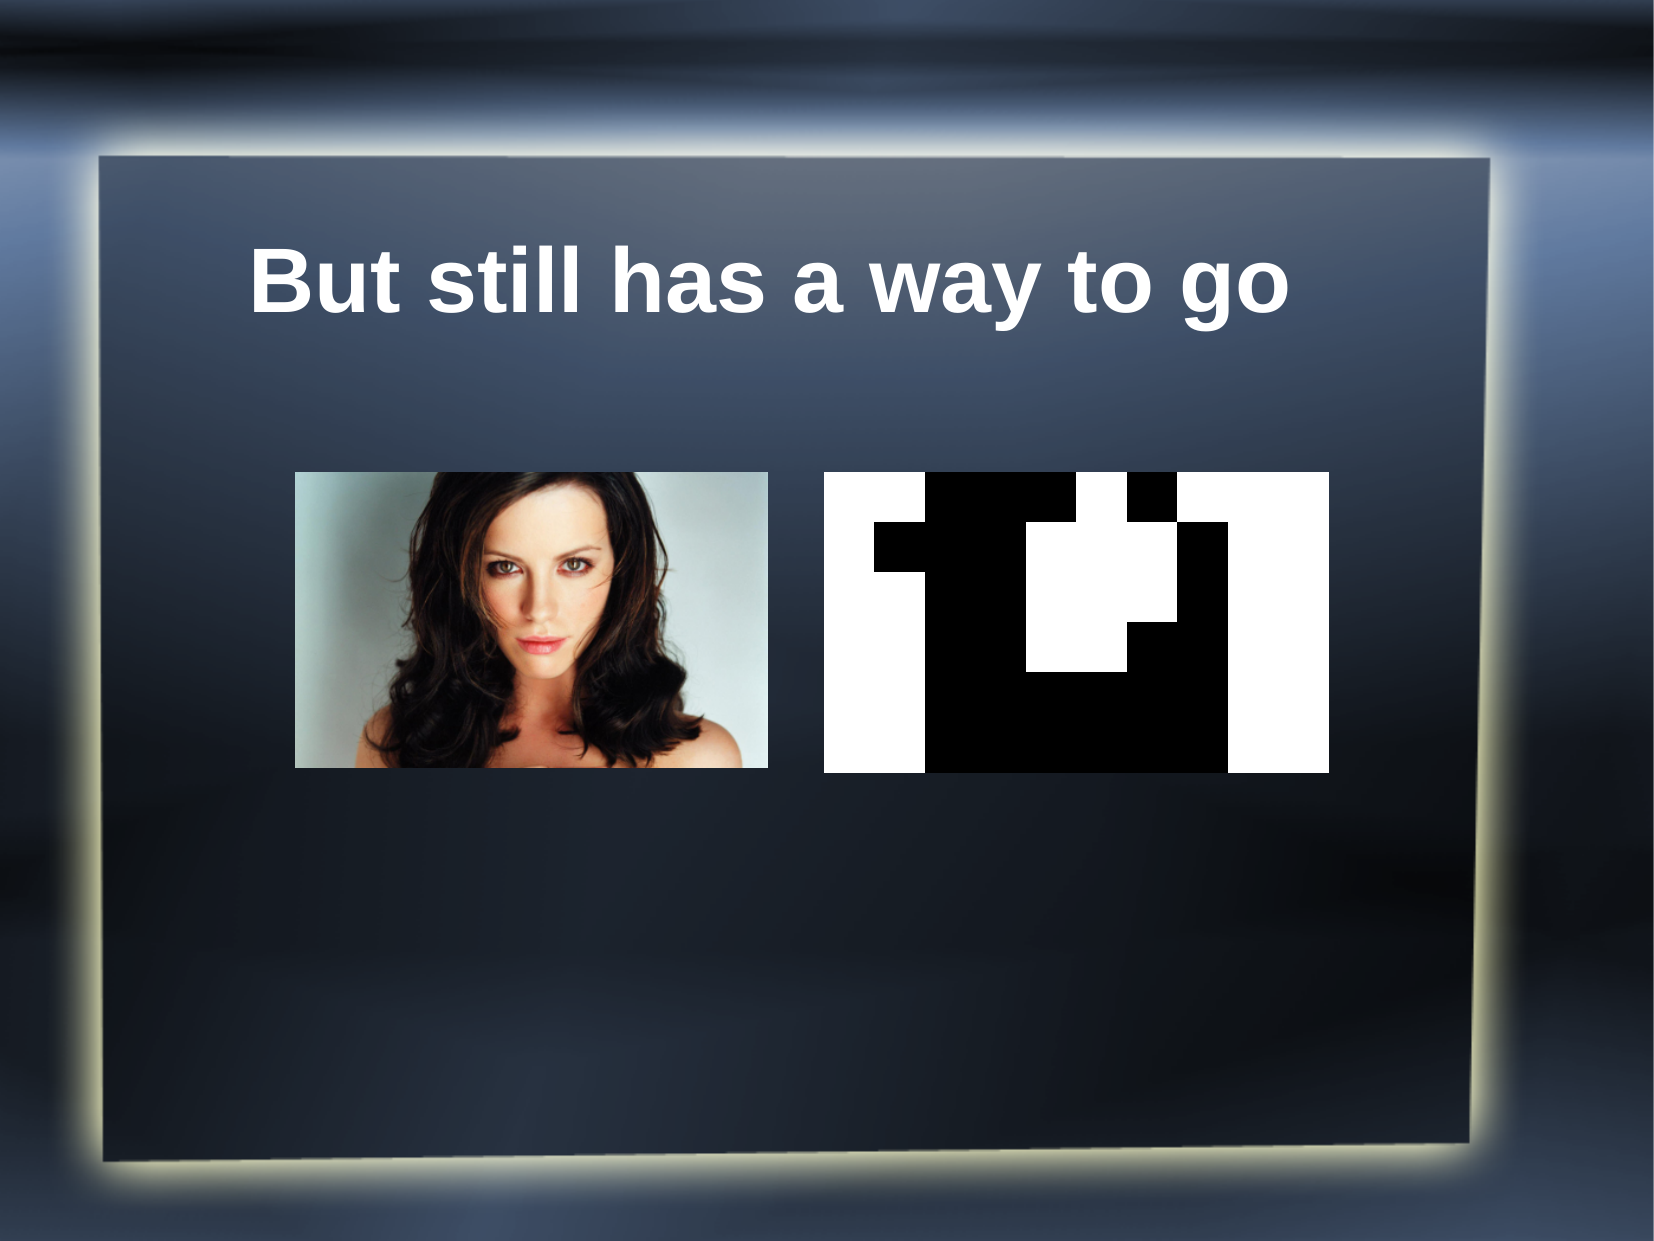

# But still has a way to go